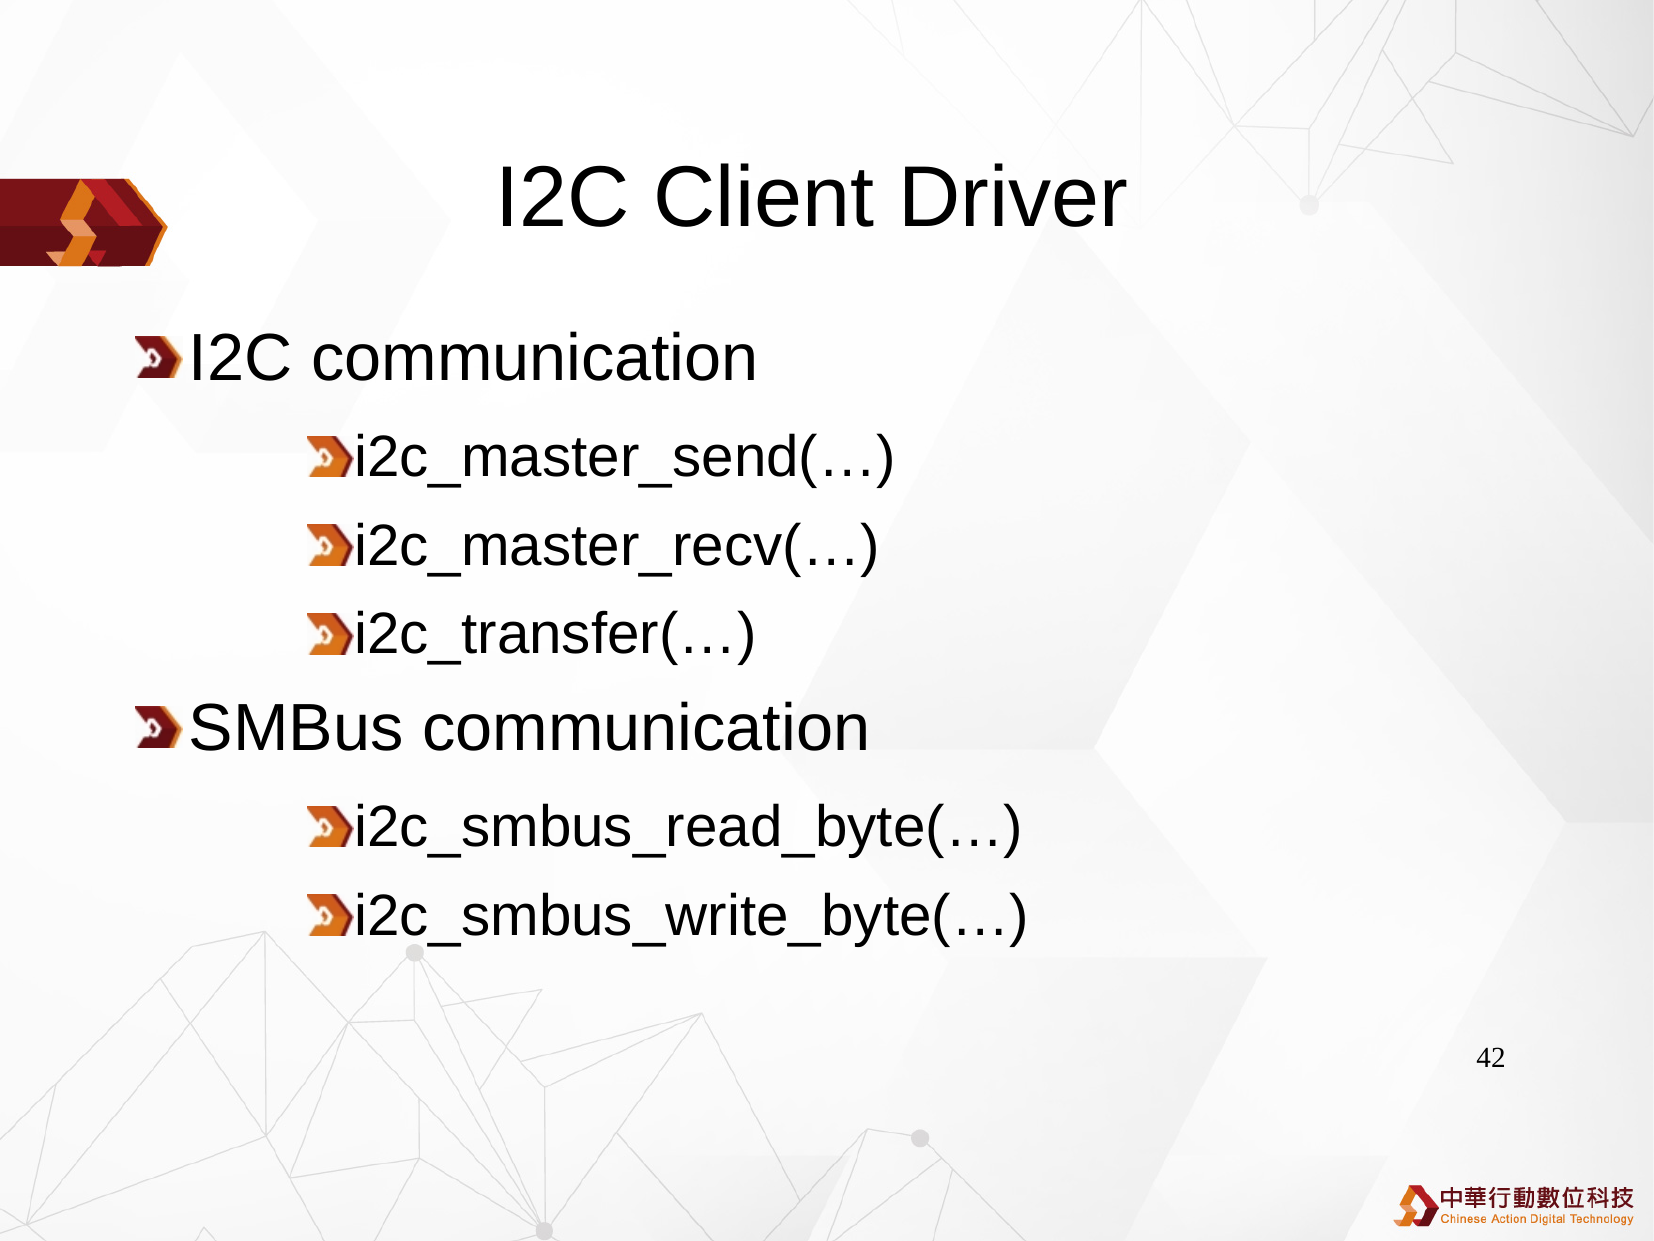

# I2C Client Driver
I2C communication
i2c_master_send(…)
i2c_master_recv(…)
i2c_transfer(…)
SMBus communication
i2c_smbus_read_byte(…)
i2c_smbus_write_byte(…)
42